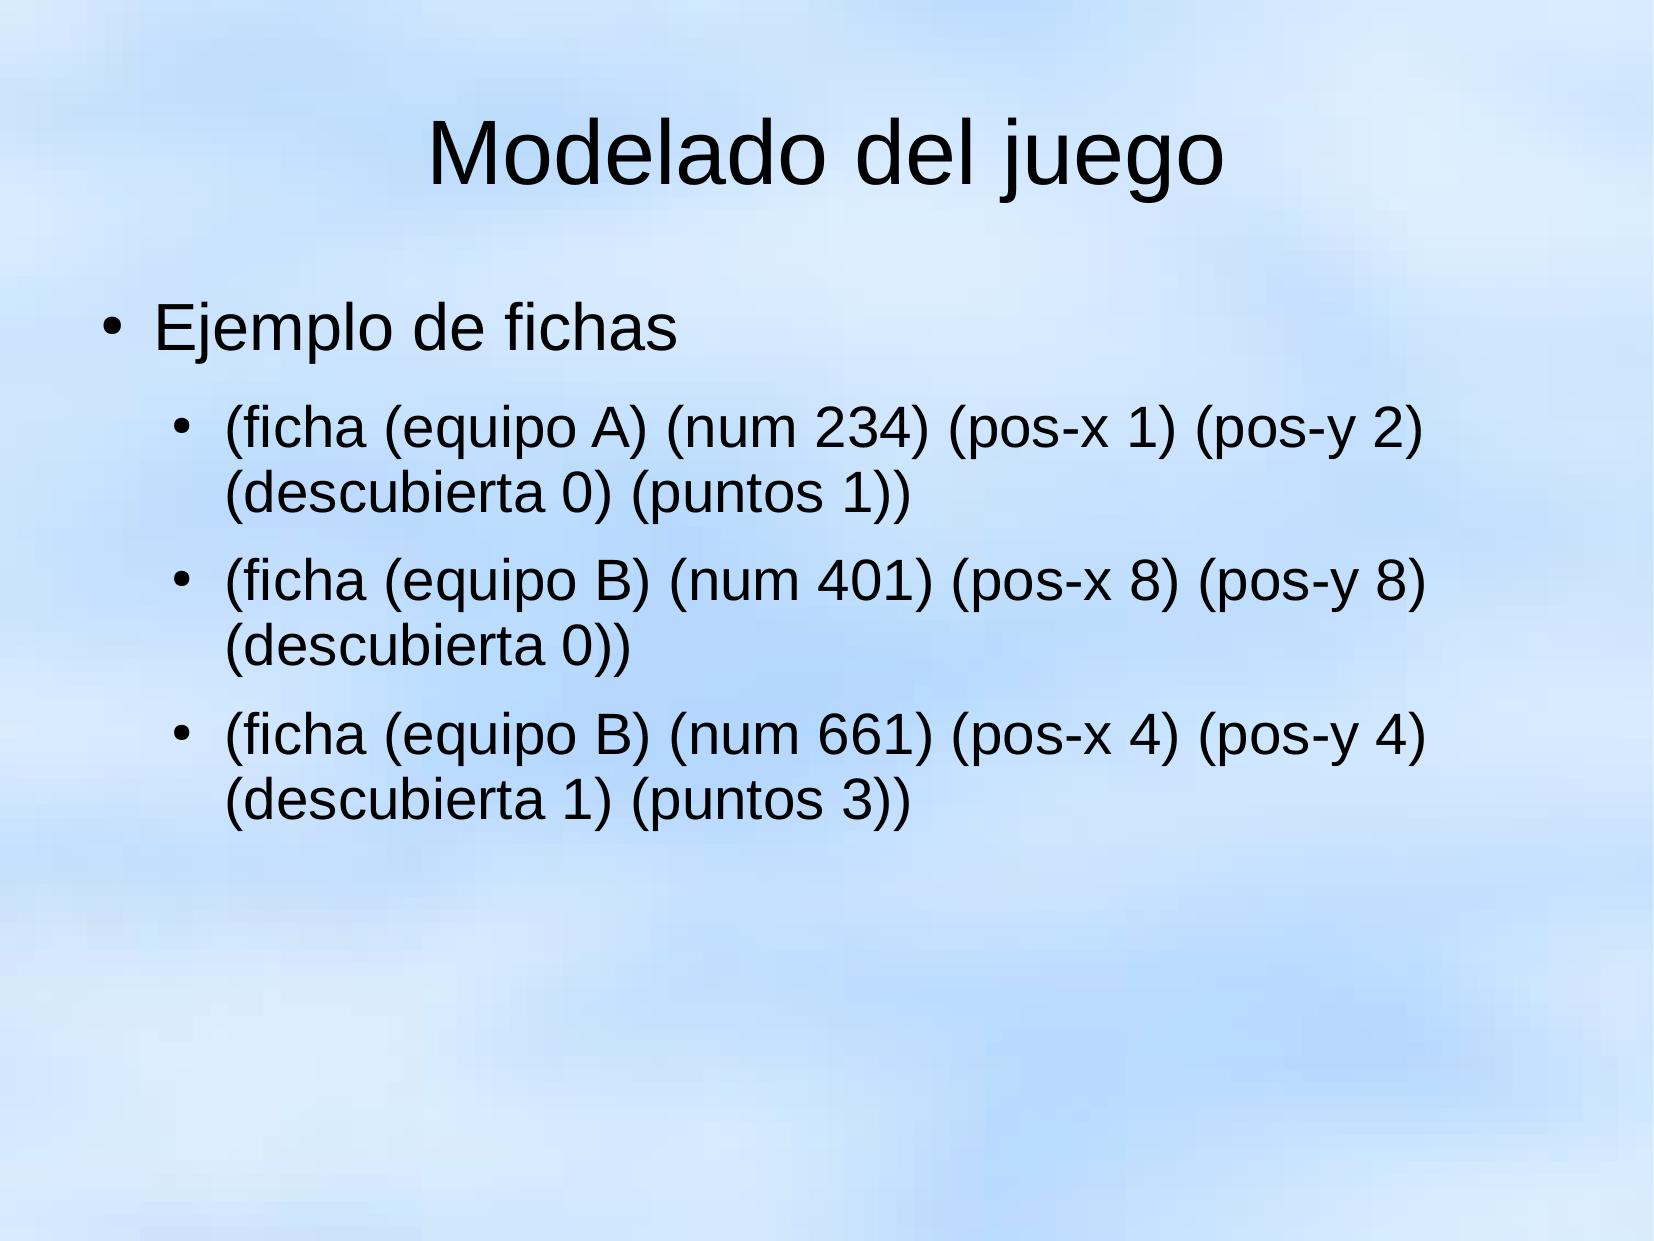

# Modelado del juego
Ejemplo de fichas
(ficha (equipo A) (num 234) (pos-x 1) (pos-y 2) (descubierta 0) (puntos 1))
(ficha (equipo B) (num 401) (pos-x 8) (pos-y 8) (descubierta 0))
(ficha (equipo B) (num 661) (pos-x 4) (pos-y 4) (descubierta 1) (puntos 3))